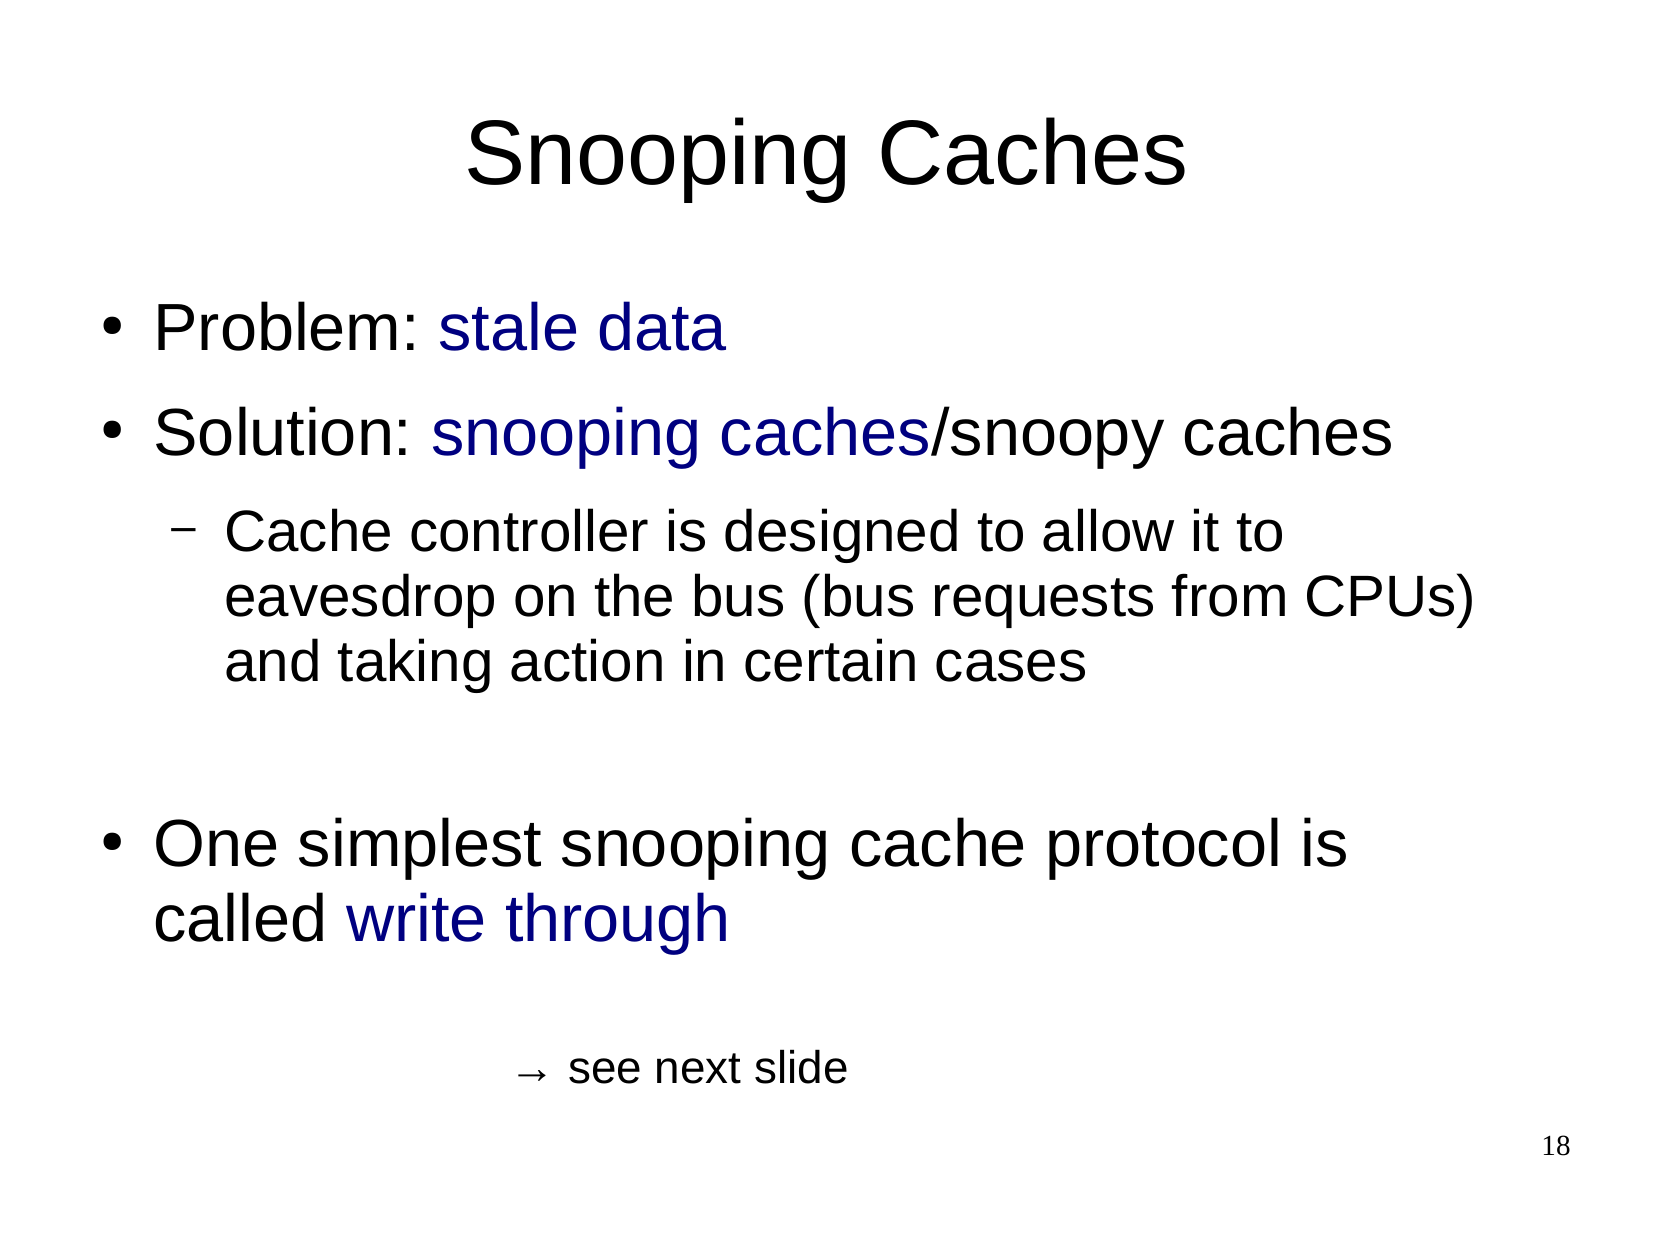

# Snooping Caches
Problem: stale data
Solution: snooping caches/snoopy caches
Cache controller is designed to allow it to eavesdrop on the bus (bus requests from CPUs) and taking action in certain cases
One simplest snooping cache protocol is called write through
→ see next slide
18